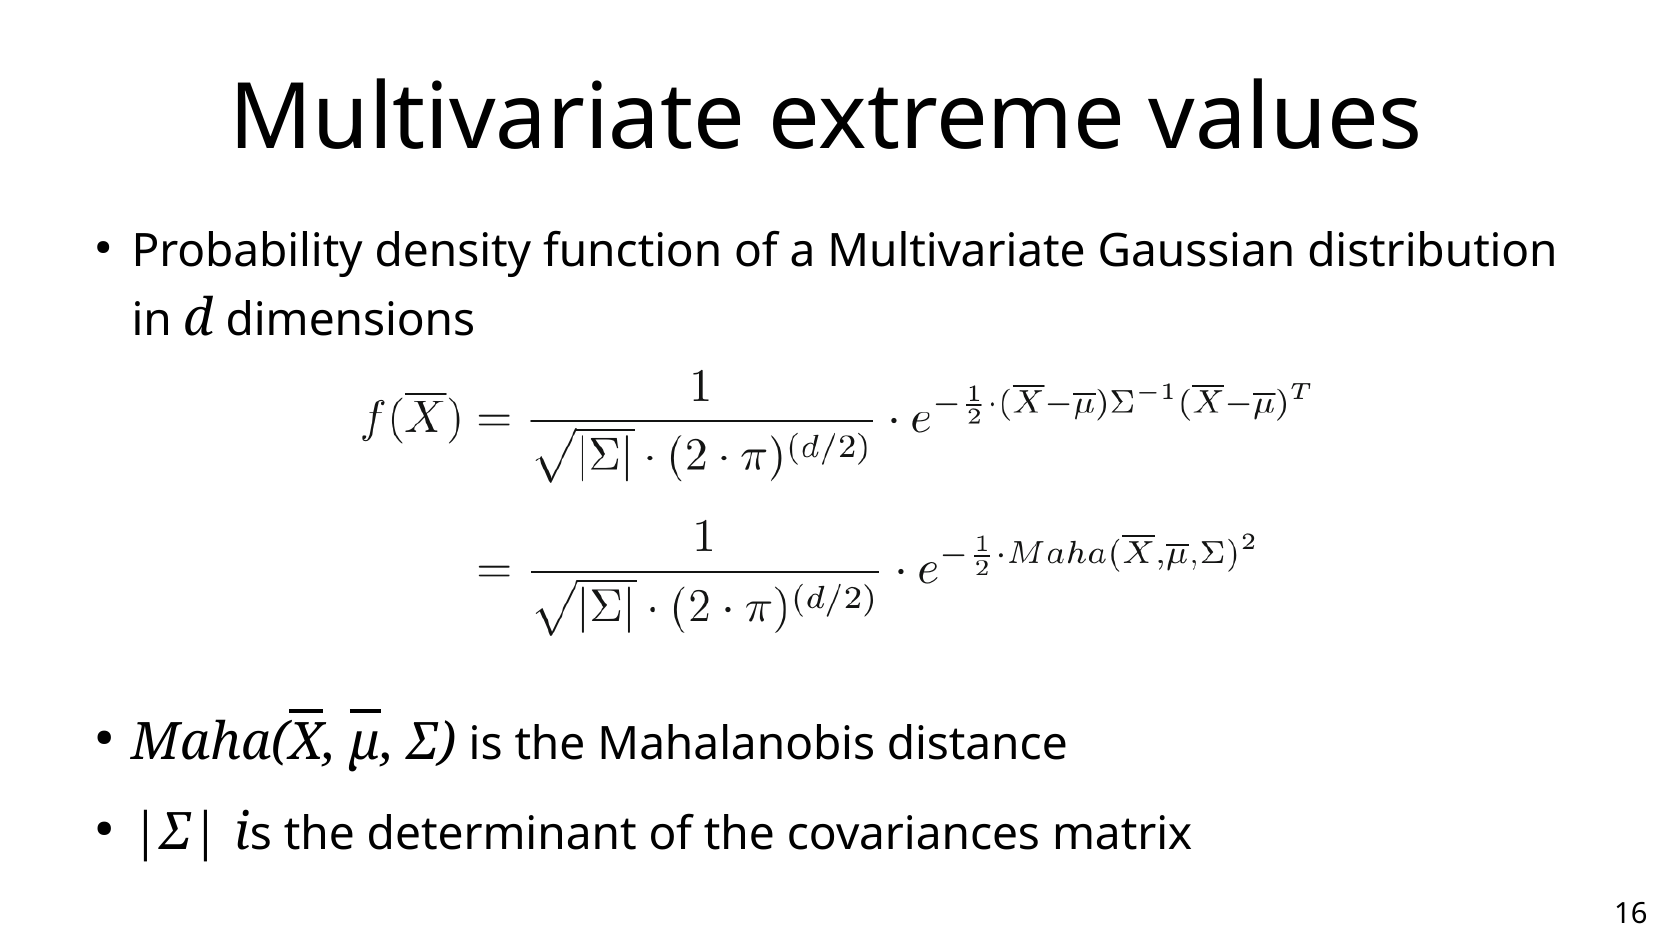

# Multivariate extreme values
Probability density function of a Multivariate Gaussian distribution in d dimensions
Maha(X, μ, Σ) is the Mahalanobis distance
|Σ| is the determinant of the covariances matrix
16